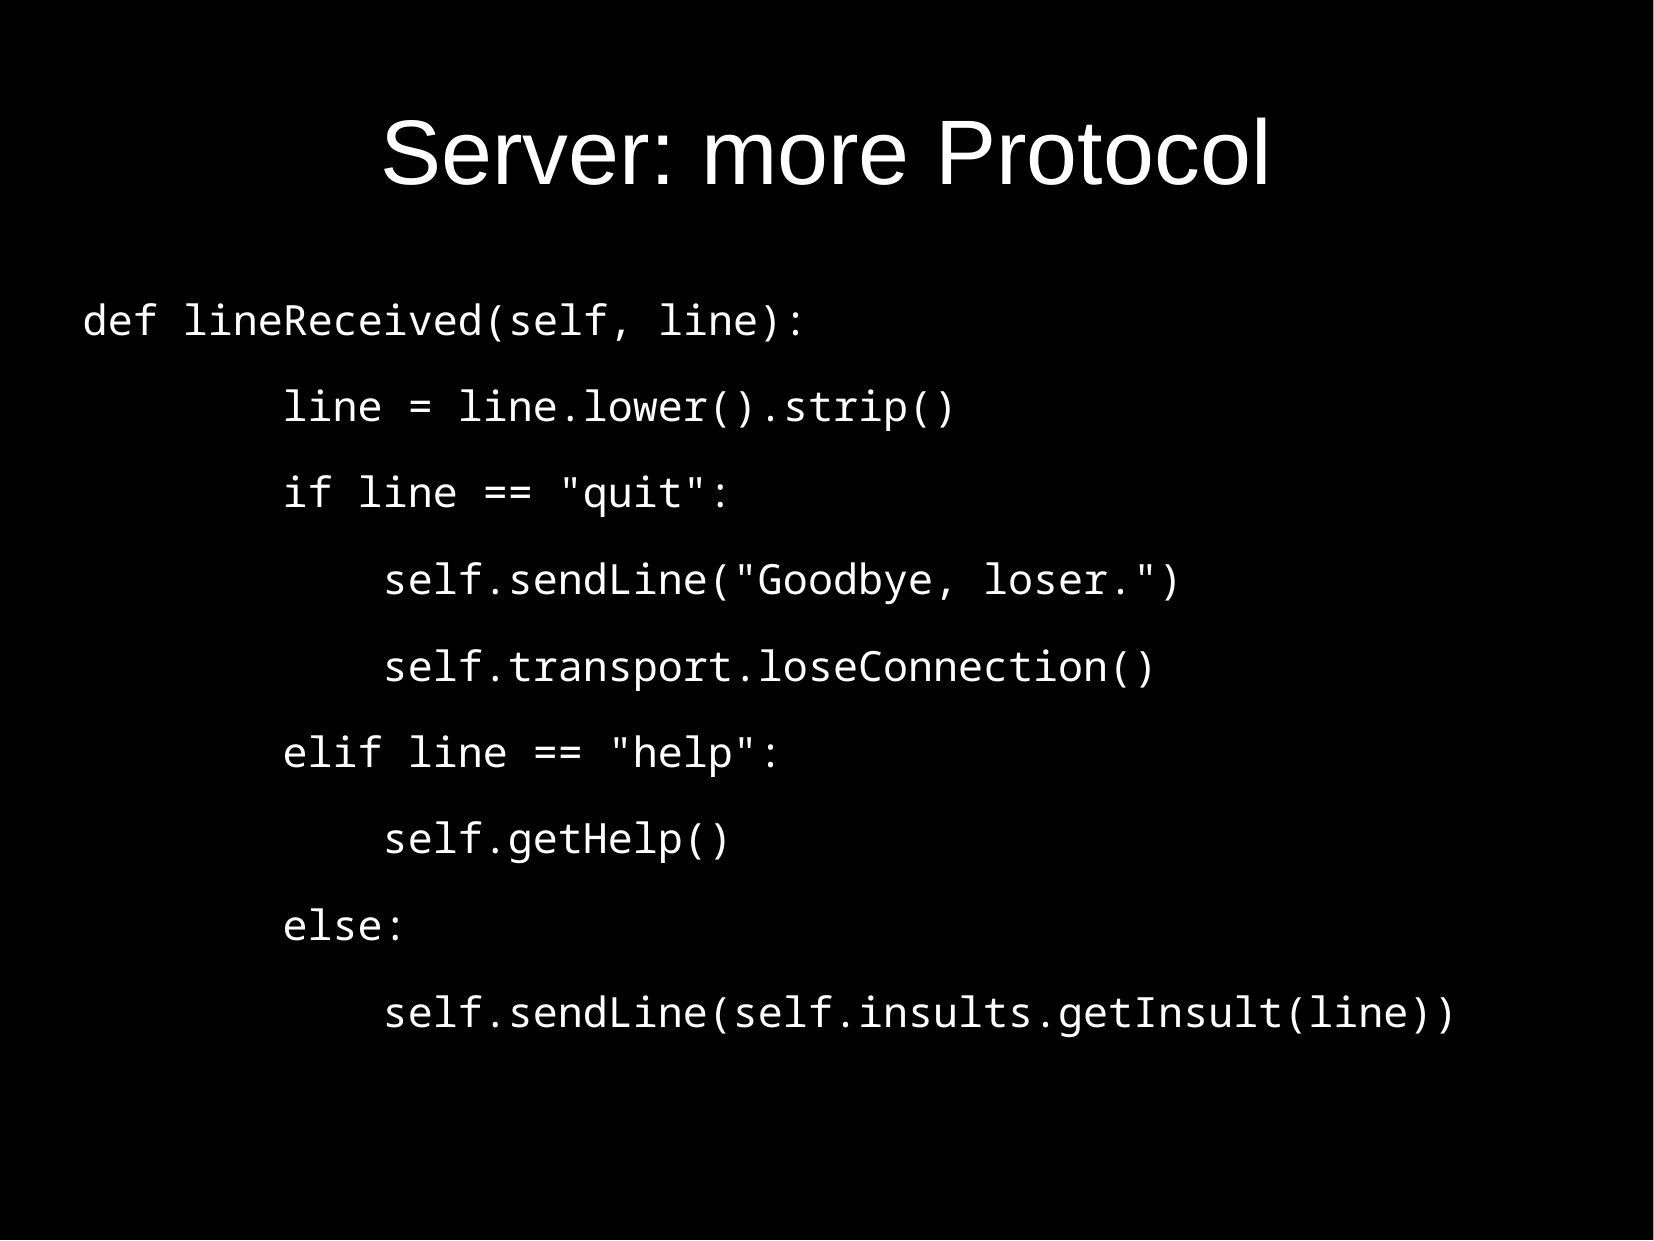

# Server: more Protocol
def lineReceived(self, line):
 line = line.lower().strip()
 if line == "quit":
 self.sendLine("Goodbye, loser.")
 self.transport.loseConnection()
 elif line == "help":
 self.getHelp()
 else:
 self.sendLine(self.insults.getInsult(line))